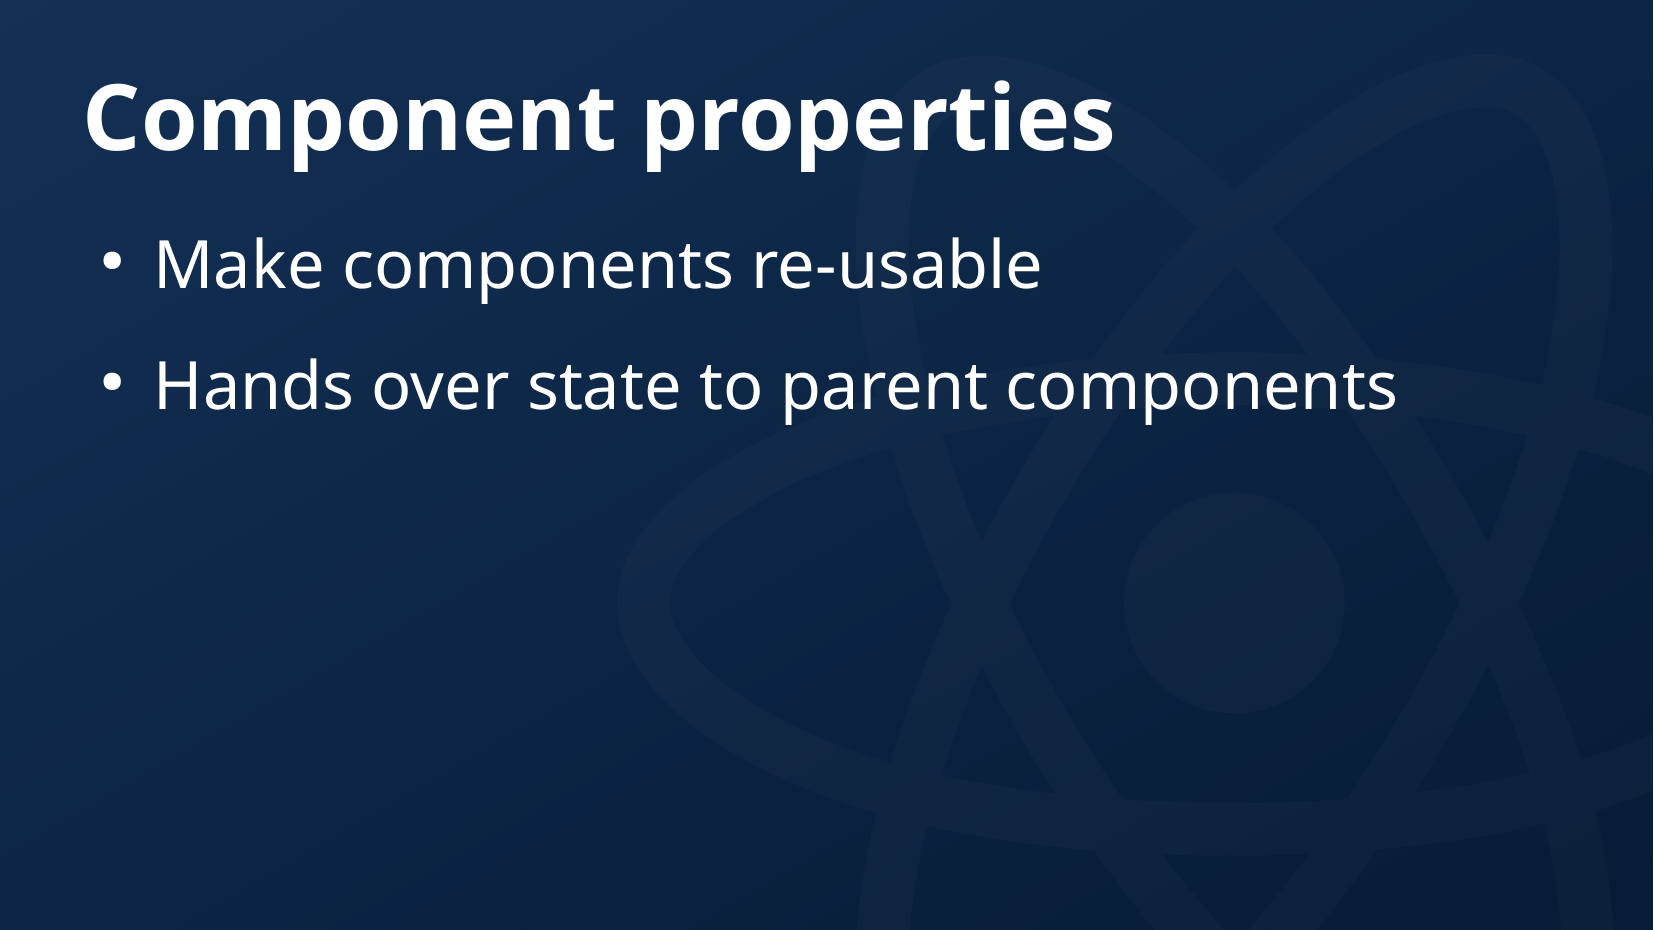

# Component properties
Make components re-usable
Hands over state to parent components